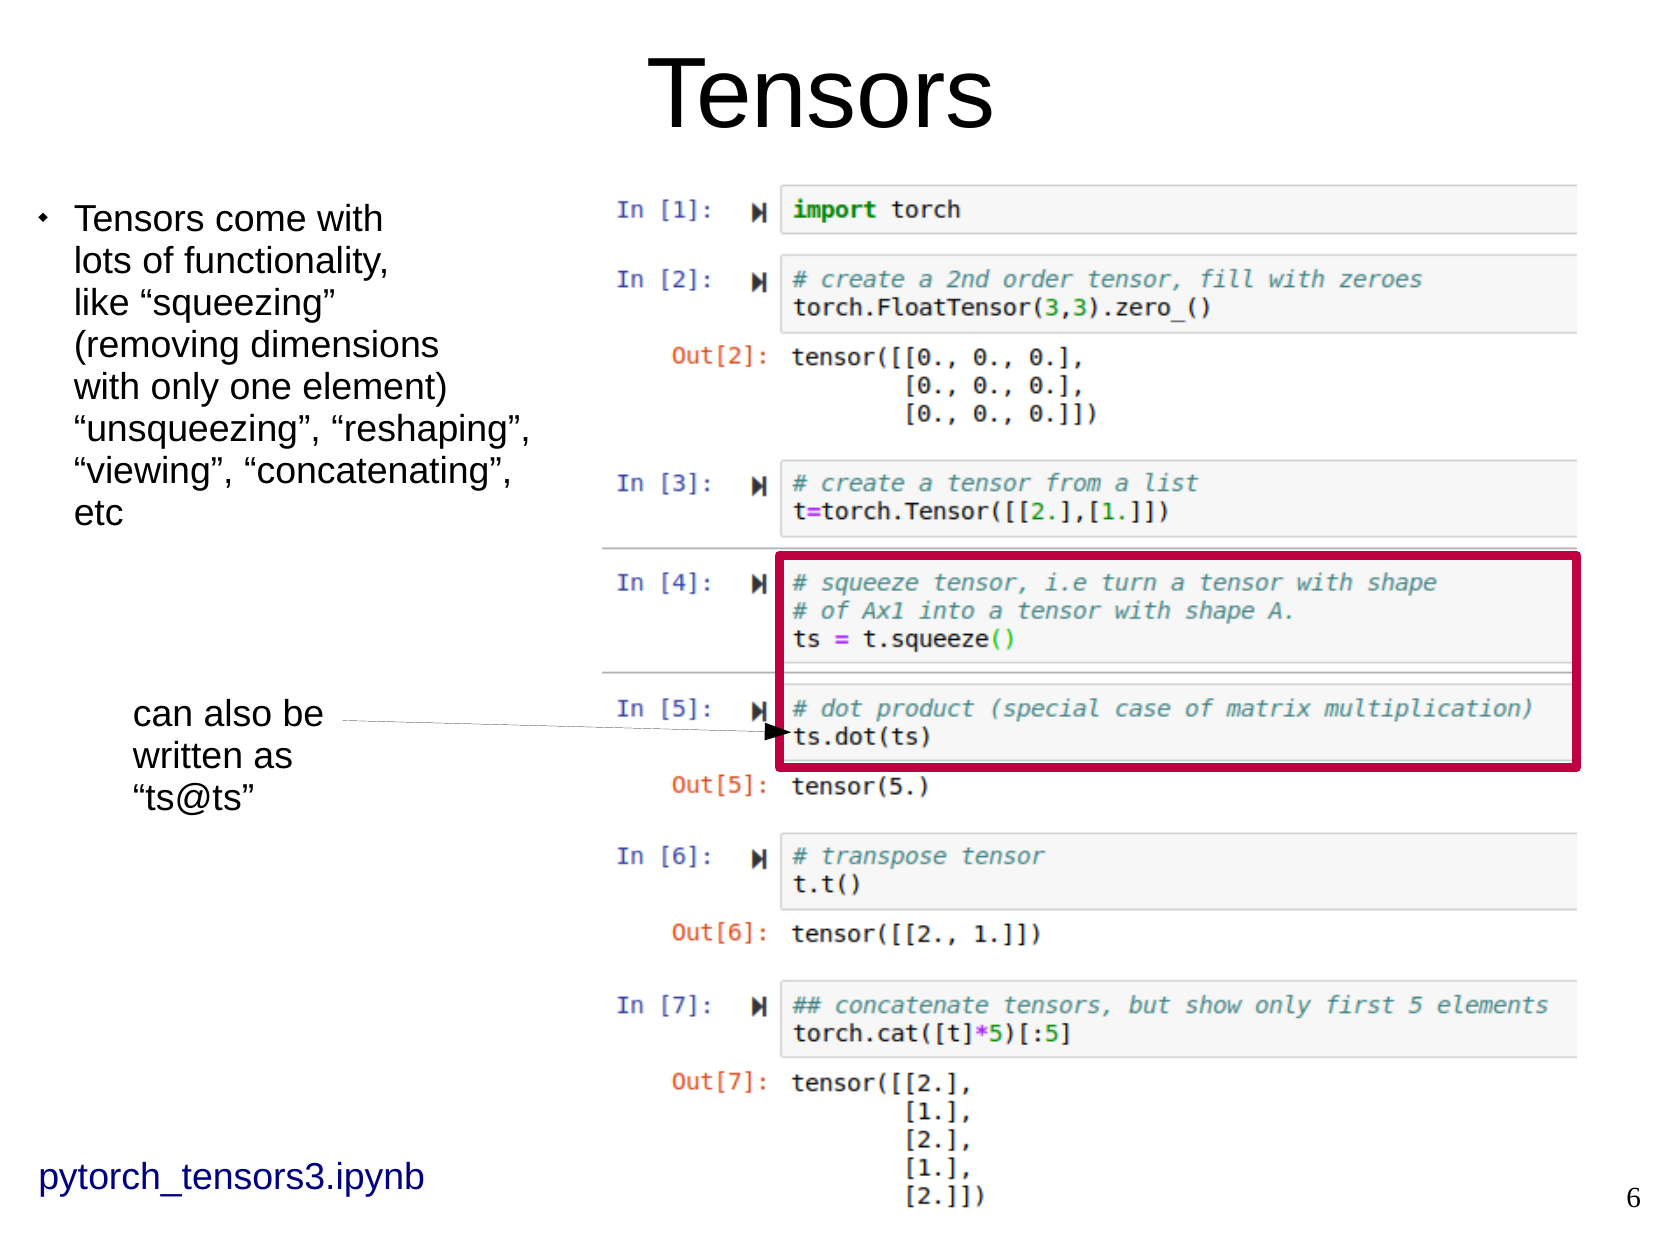

Tensors
Tensors come with
lots of functionality,
like “squeezing”
(removing dimensions
with only one element)
“unsqueezing”, “reshaping”,
“viewing”, “concatenating”,
etc
can also be written as “ts@ts”
pytorch_tensors3.ipynb